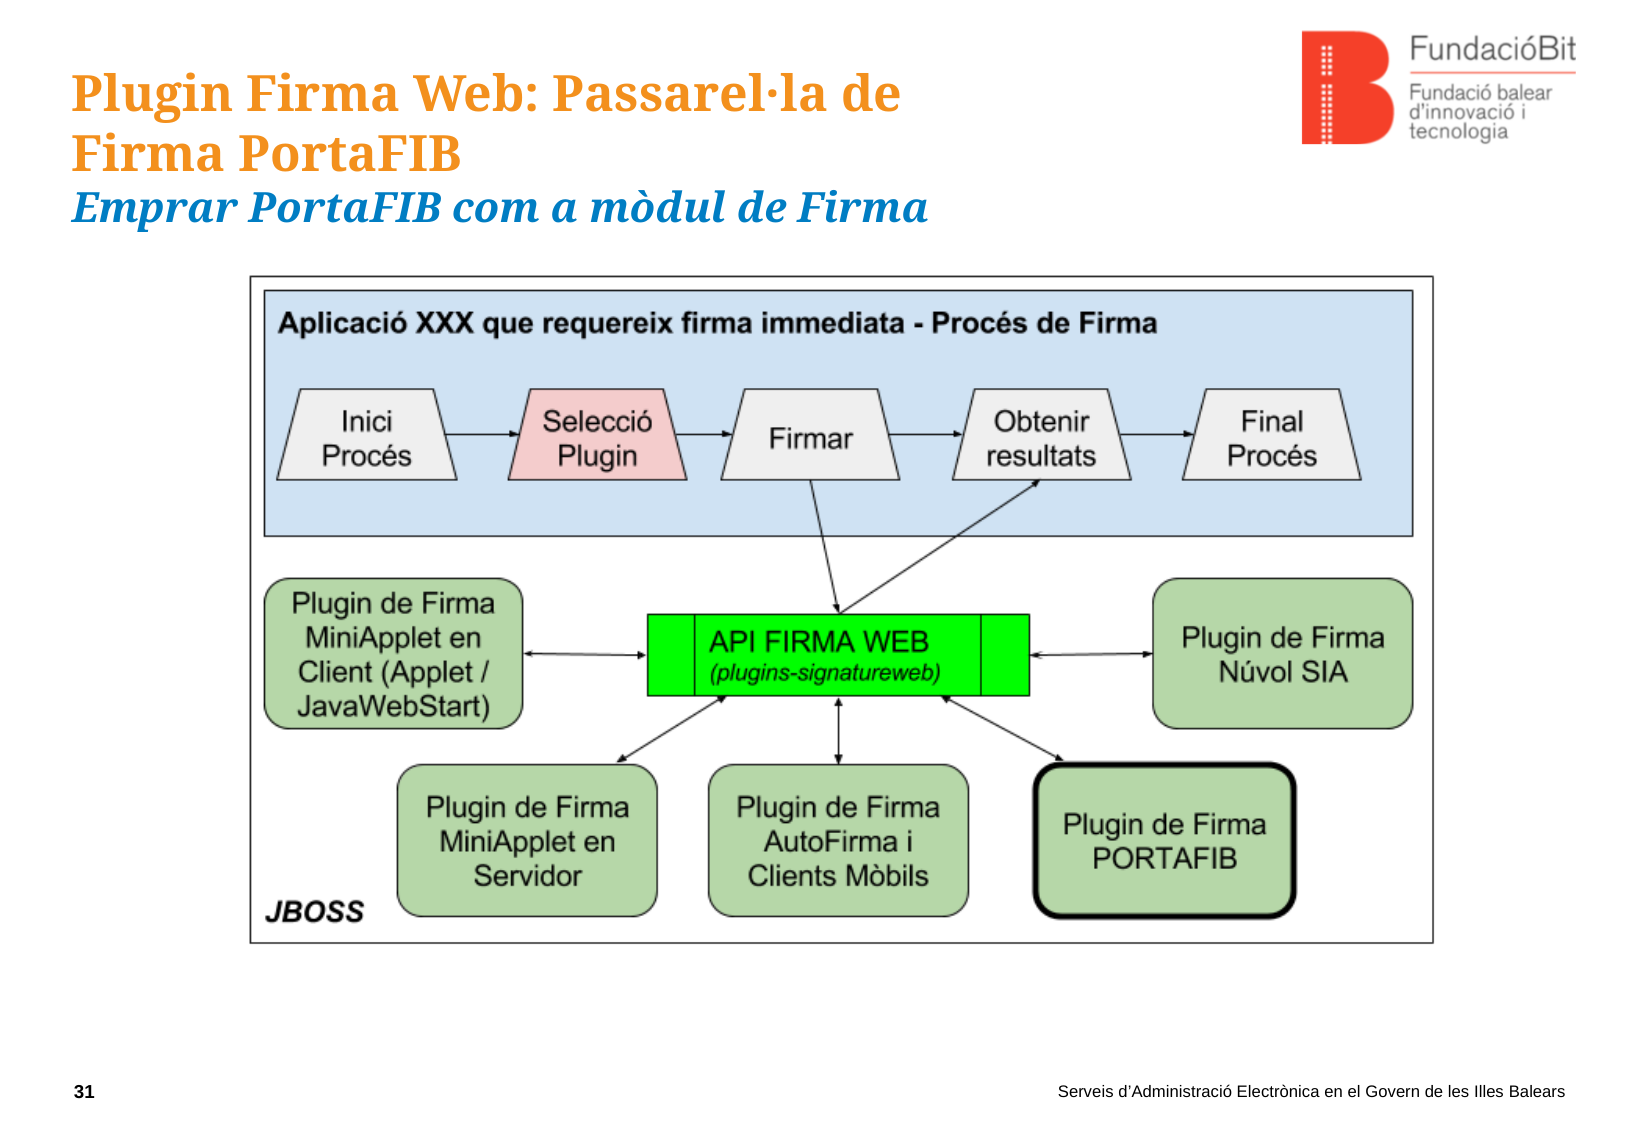

Plugin Firma Web: Passarel·la de
Firma PortaFIB
Emprar PortaFIB com a mòdul de Firma